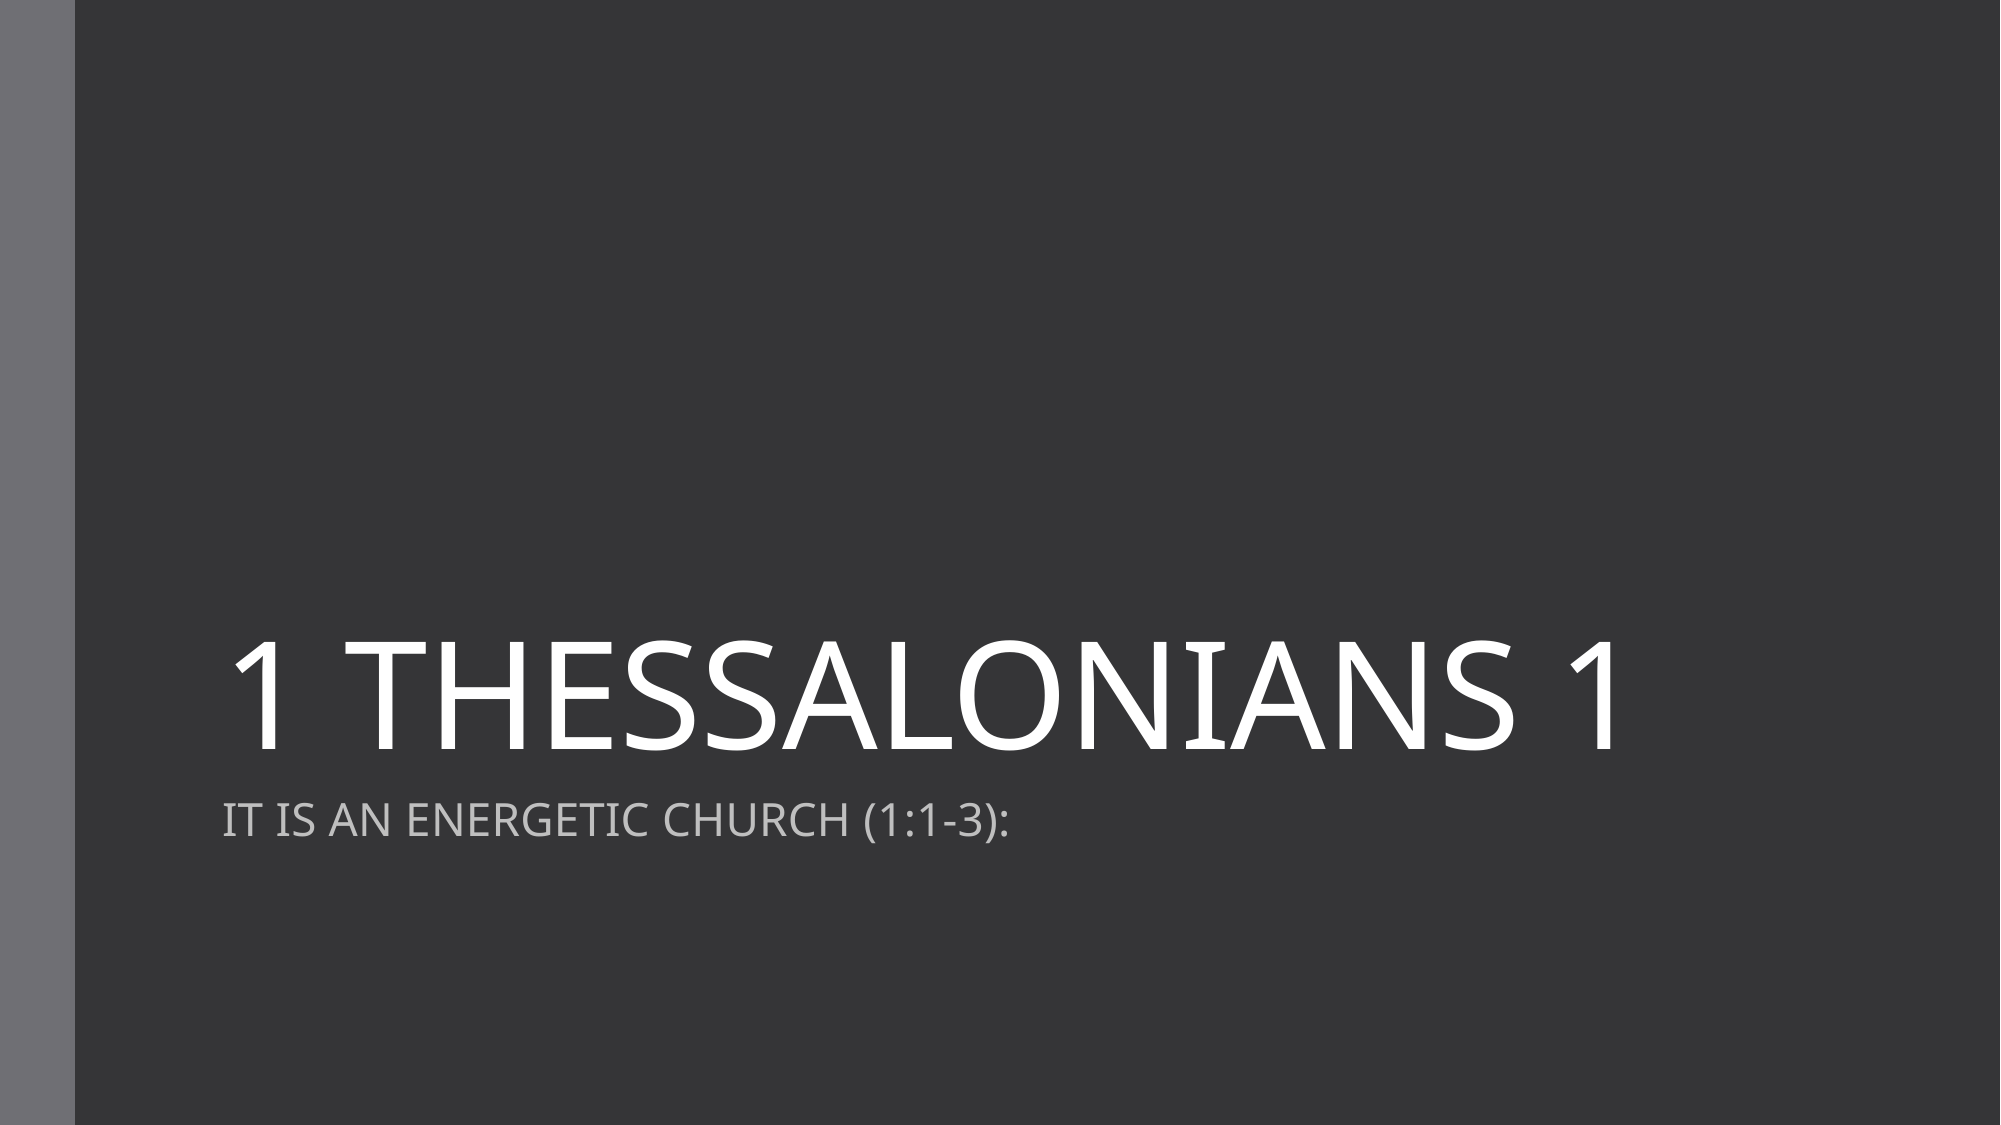

# 1 THESSALONIANS 1
IT IS AN ENERGETIC CHURCH (1:1-3):